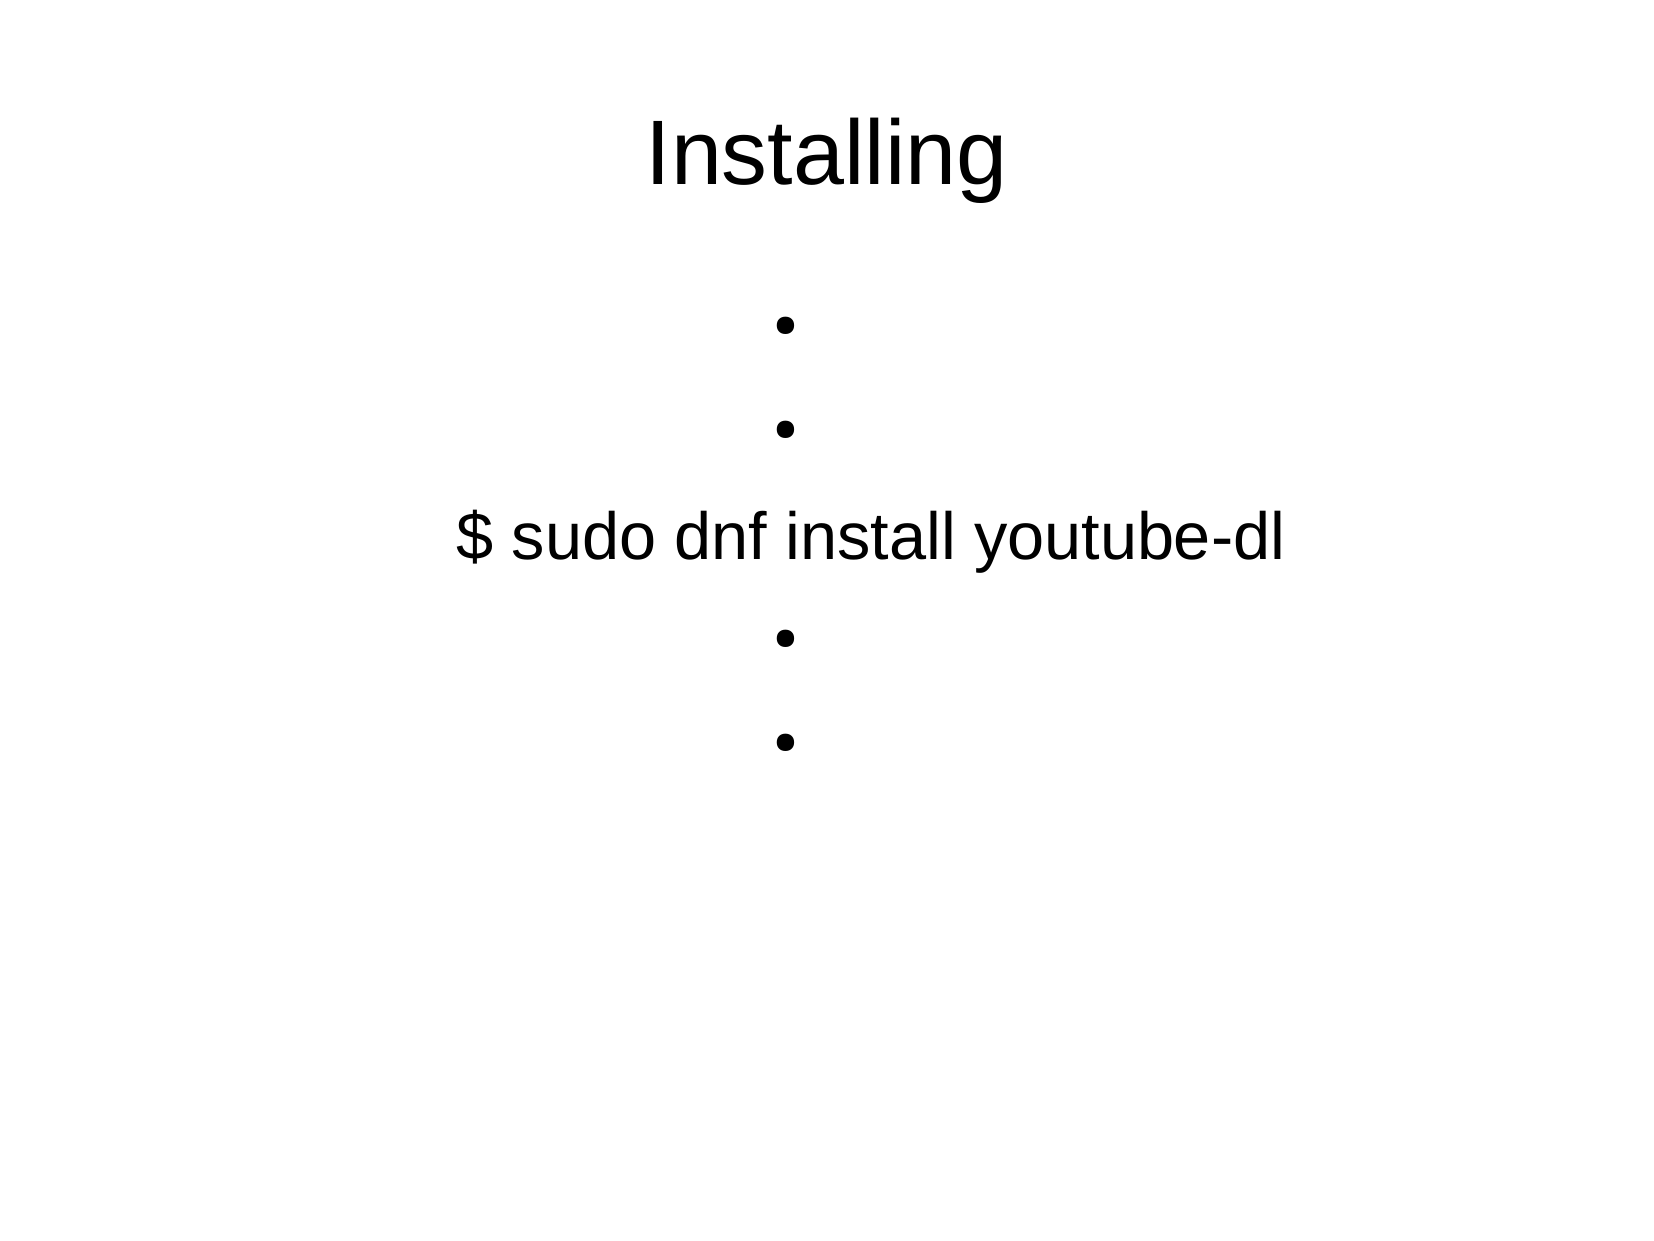

# Installing
$ sudo dnf install youtube-dl